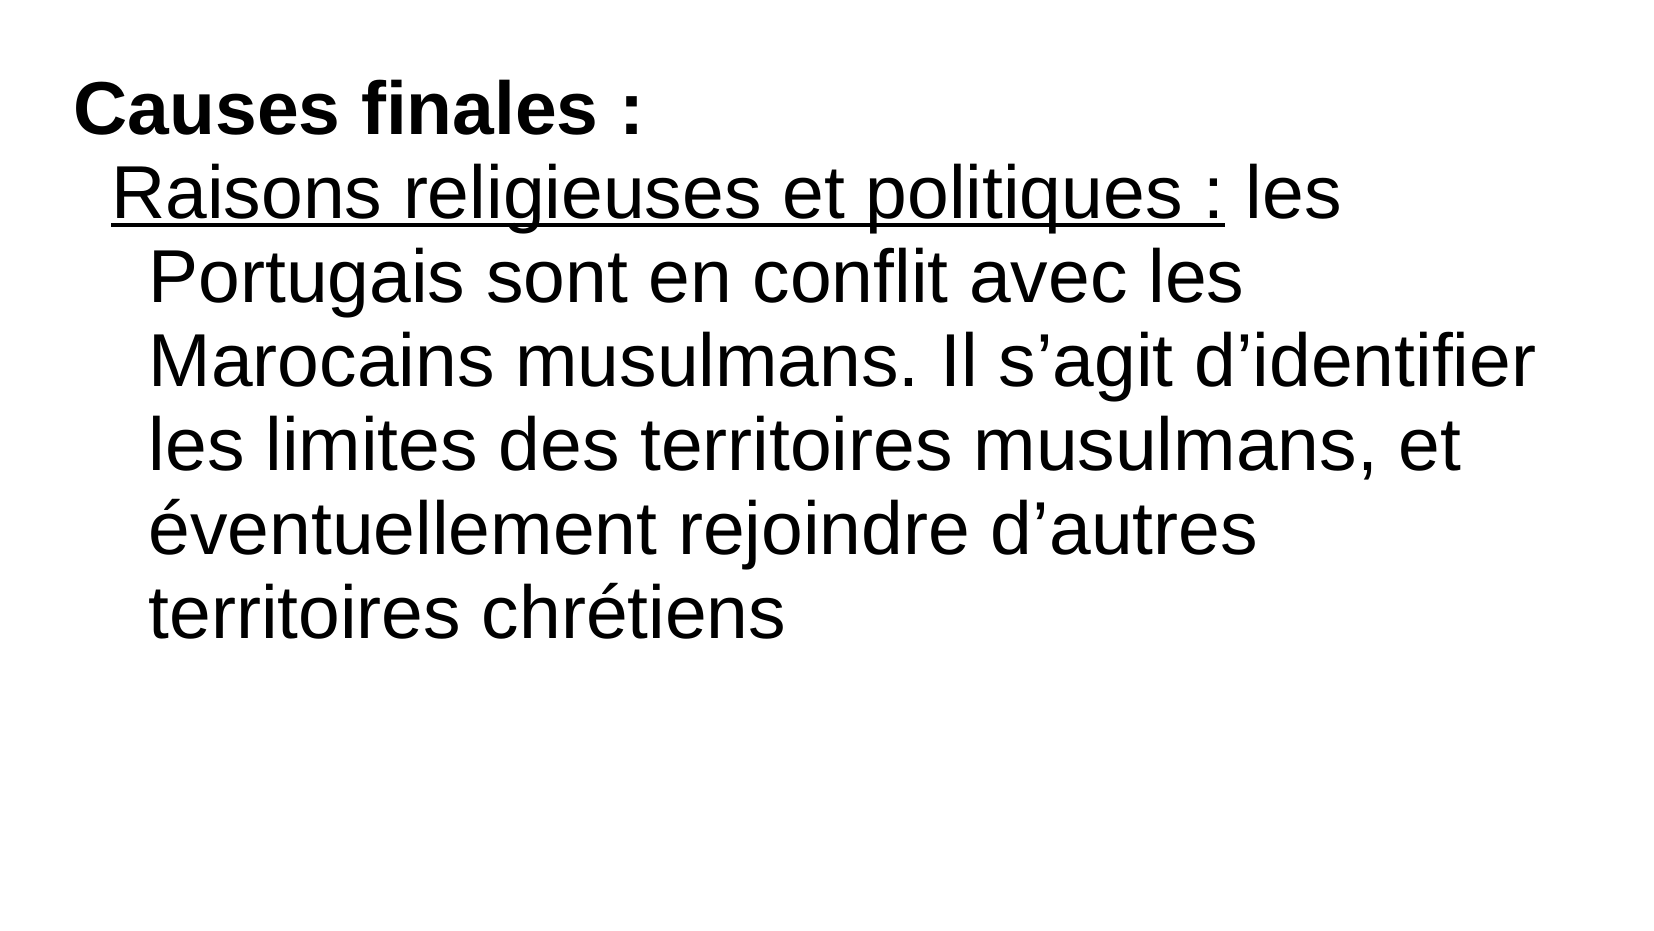

Causes finales :
Raisons religieuses et politiques : les Portugais sont en conflit avec les Marocains musulmans. Il s’agit d’identifier les limites des territoires musulmans, et éventuellement rejoindre d’autres territoires chrétiens